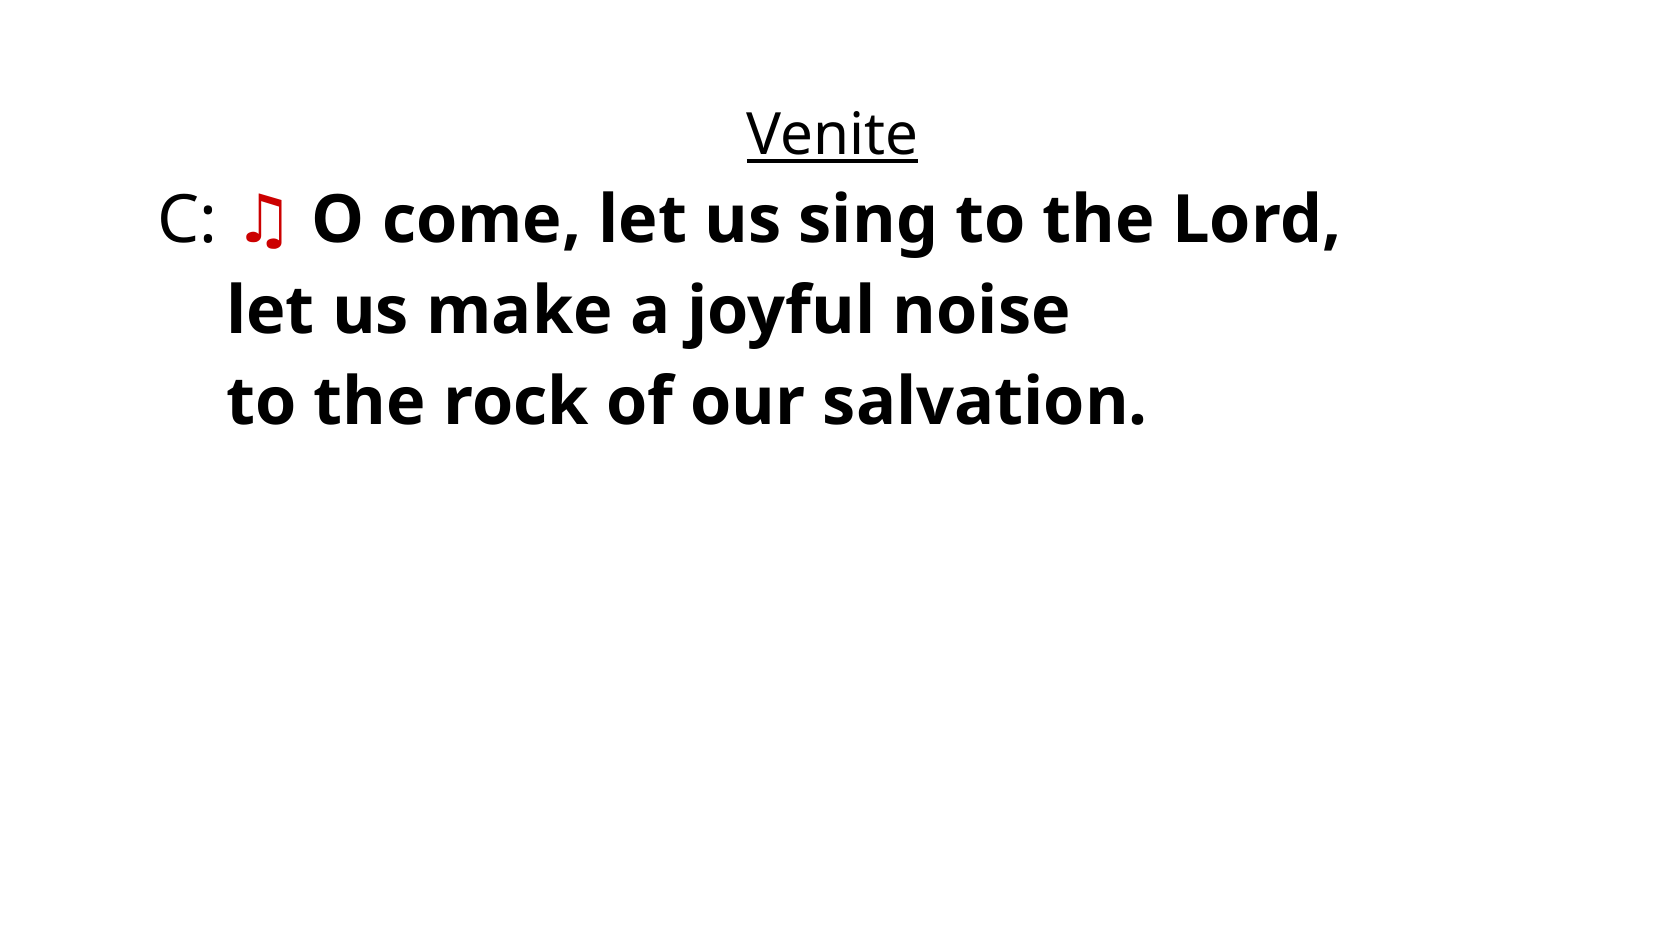

Venite
C: ♫ O come, let us sing to the Lord,
 let us make a joyful noise
 to the rock of our salvation.